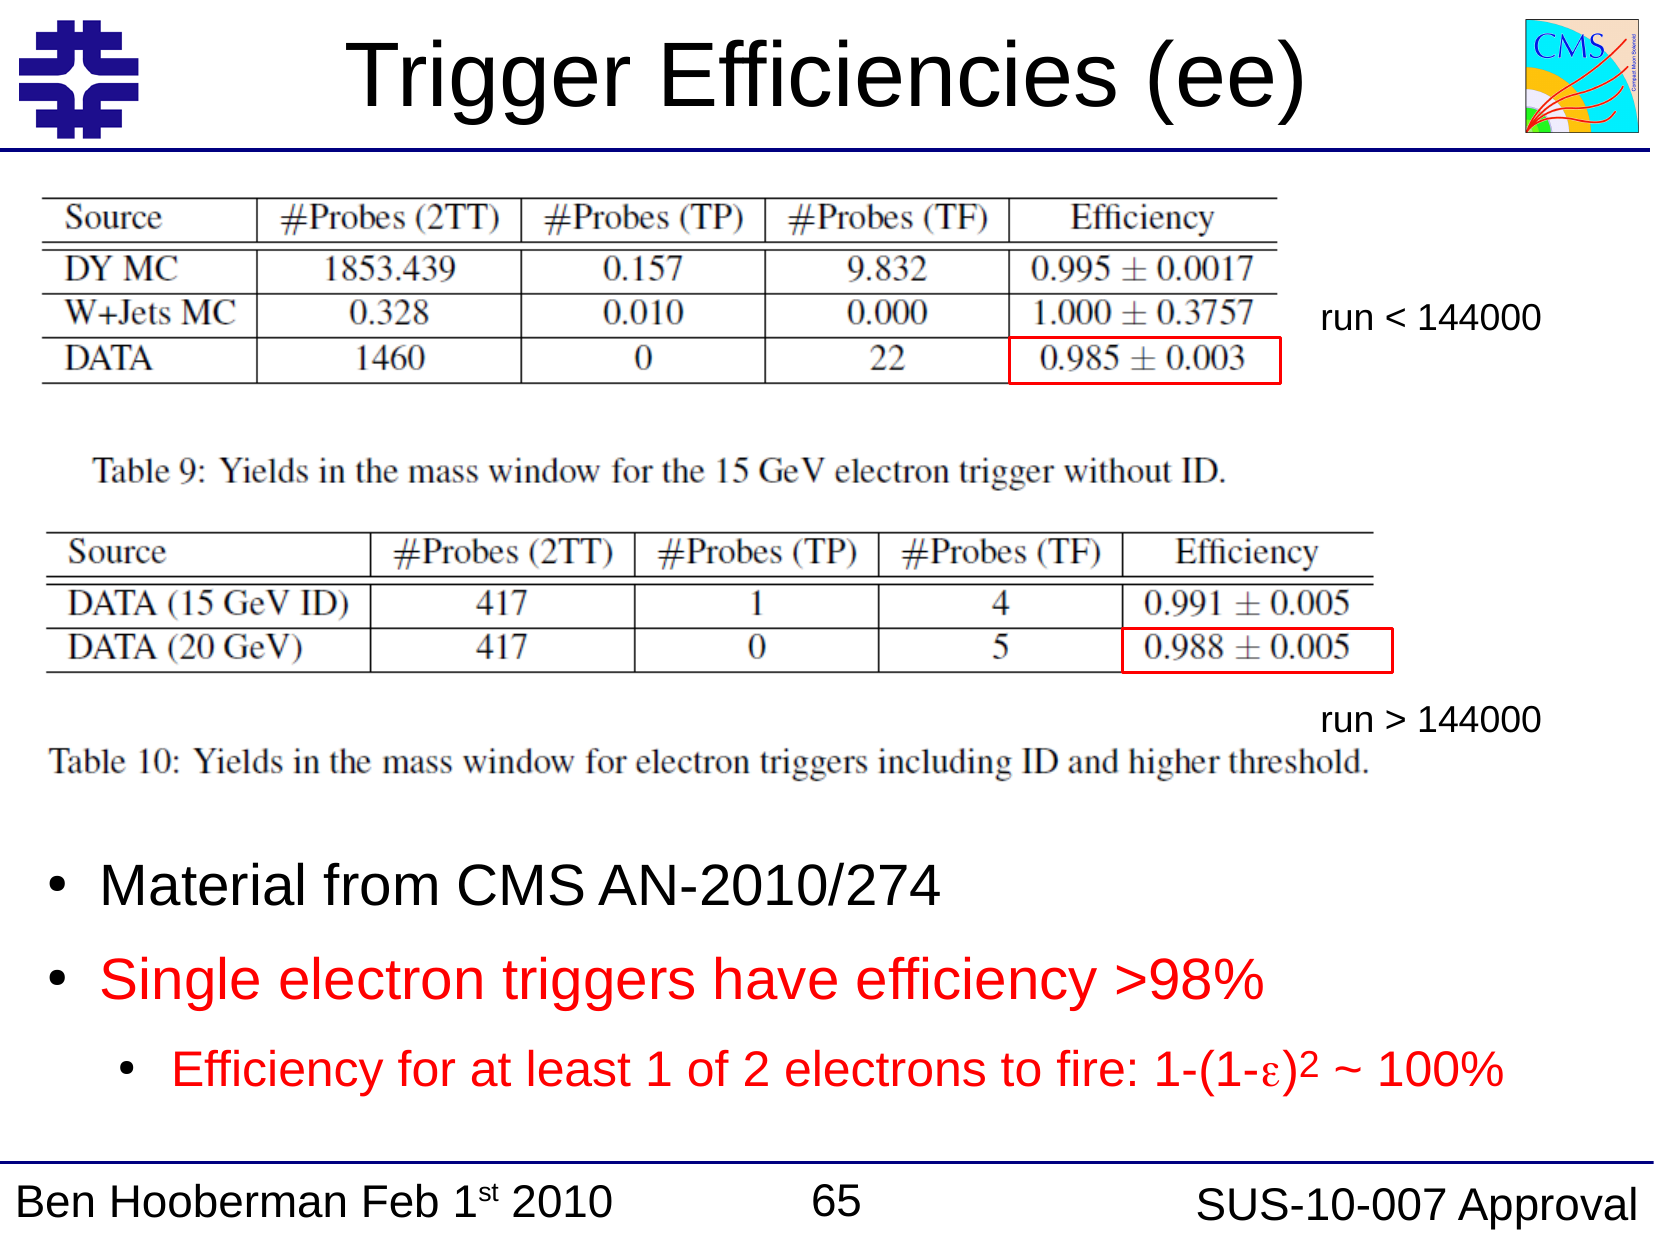

# Trigger Efficiencies (ee)
run < 144000
run > 144000
Material from CMS AN-2010/274
Single electron triggers have efficiency >98%
Efficiency for at least 1 of 2 electrons to fire: 1-(1-e)2 ~ 100%
65